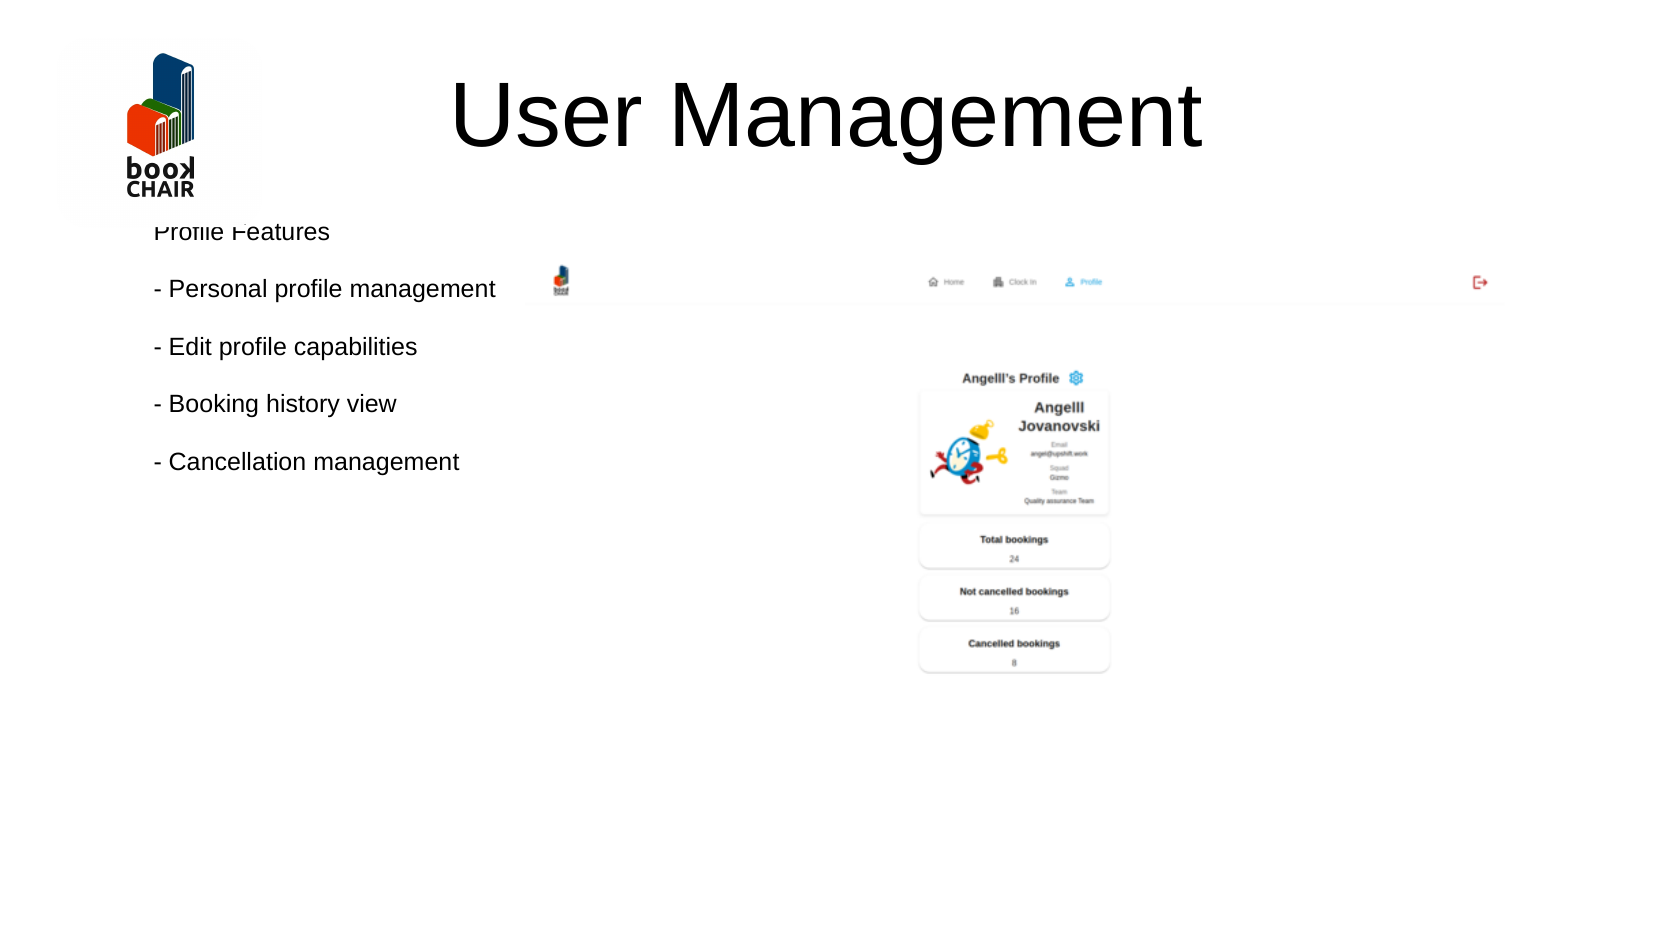

# User Management
Profile Features
- Personal profile management
- Edit profile capabilities
- Booking history view
- Cancellation management